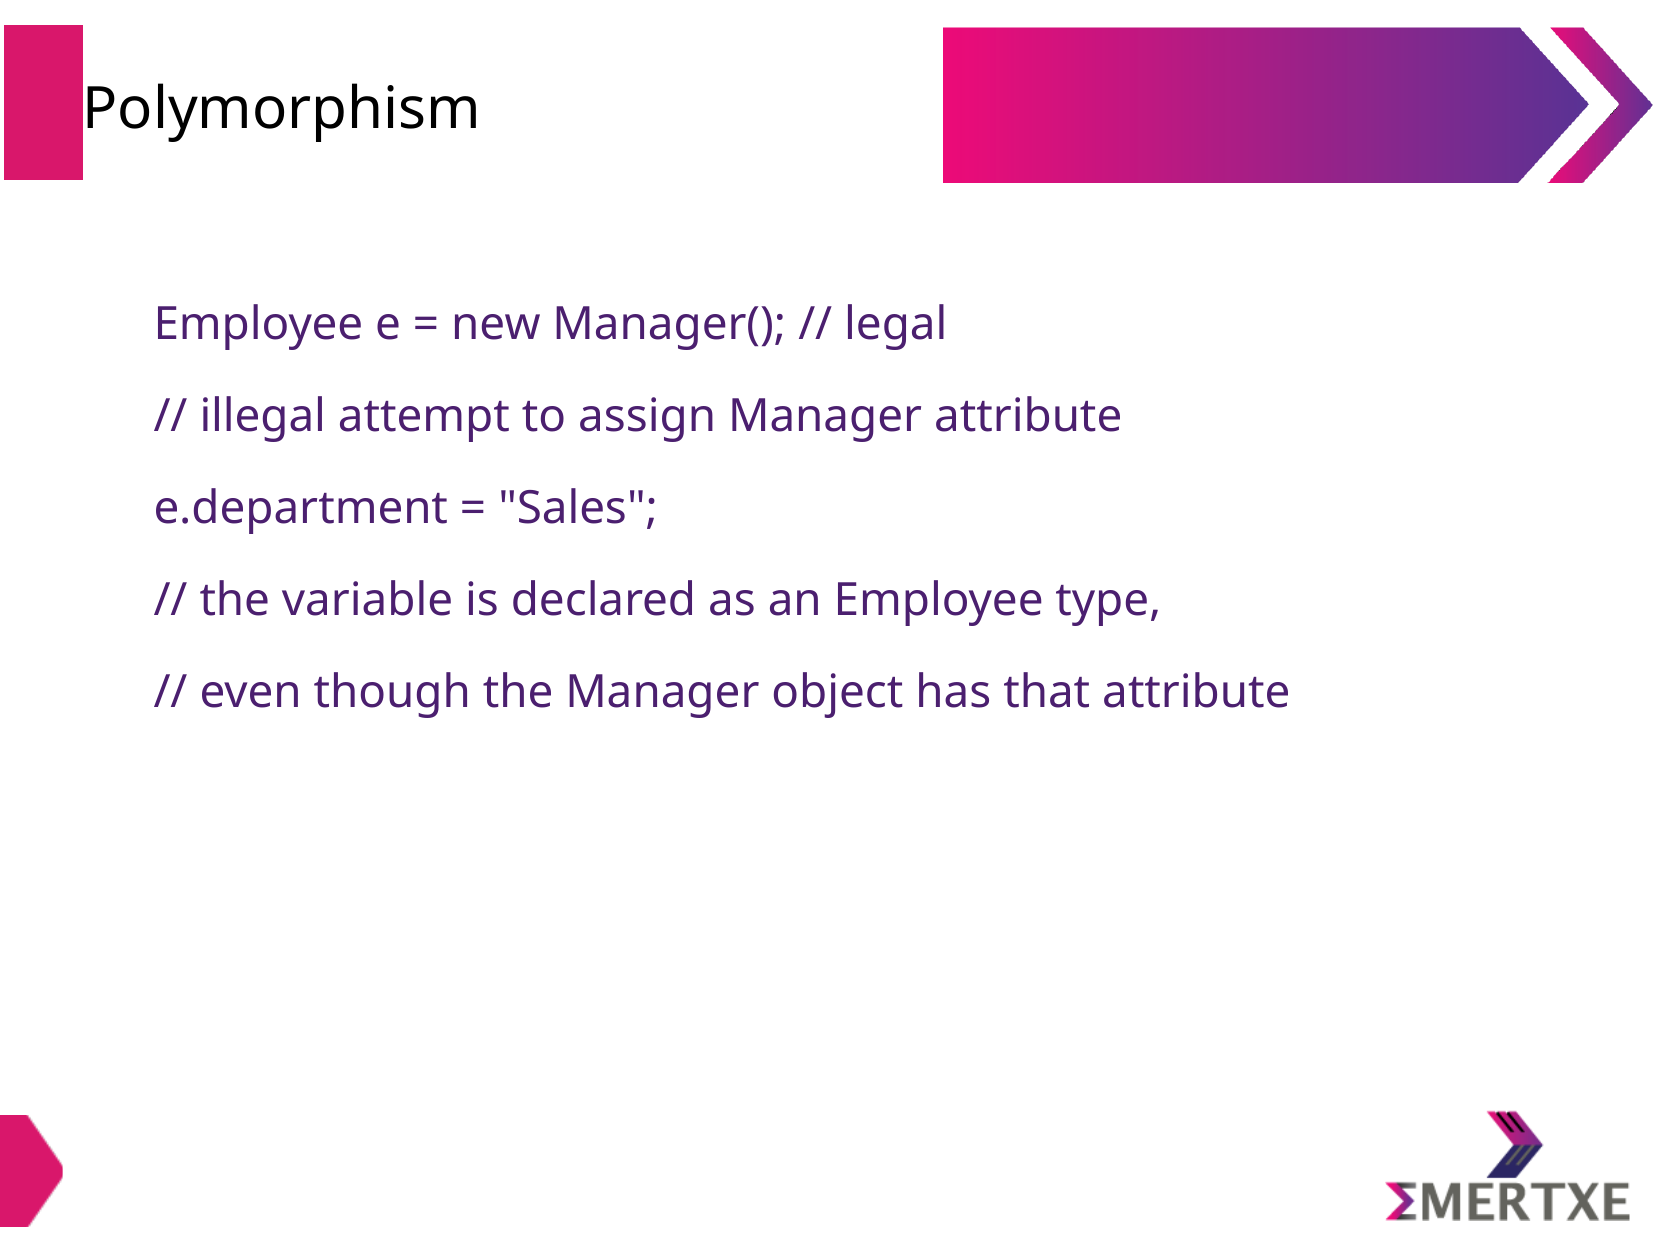

# Polymorphism
Employee e = new Manager(); // legal
// illegal attempt to assign Manager attribute
e.department = "Sales";
// the variable is declared as an Employee type,
// even though the Manager object has that attribute